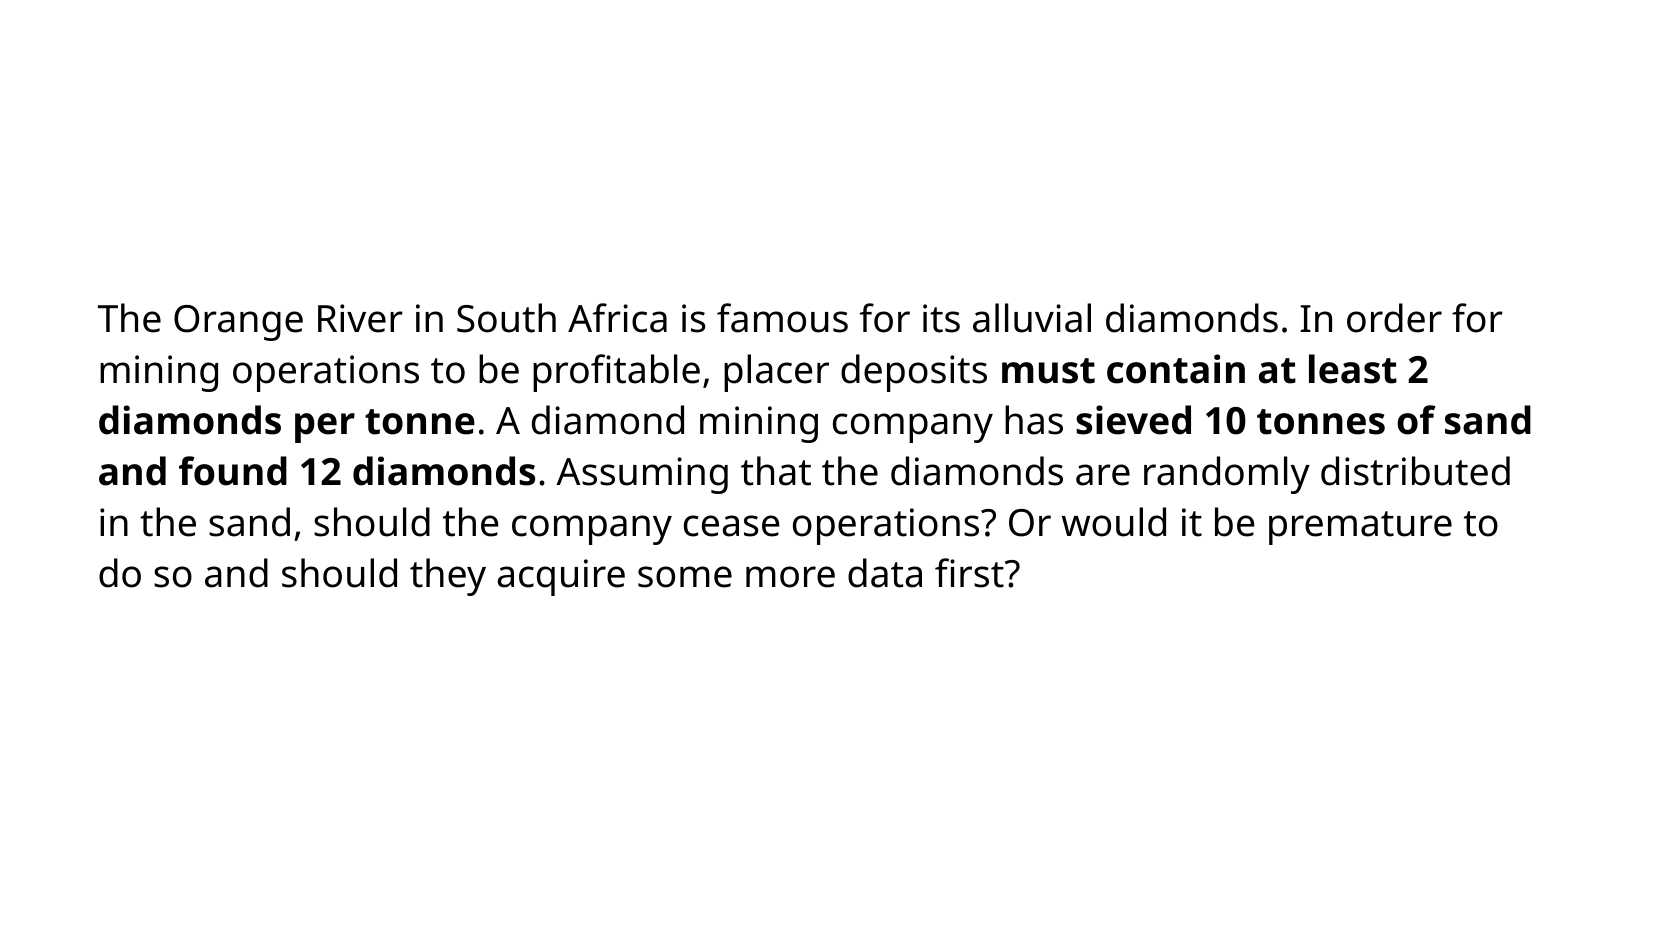

The Orange River in South Africa is famous for its alluvial diamonds. In order for mining operations to be profitable, placer deposits must contain at least 2 diamonds per tonne. A diamond mining company has sieved 10 tonnes of sand and found 12 diamonds. Assuming that the diamonds are randomly distributed in the sand, should the company cease operations? Or would it be premature to do so and should they acquire some more data first?